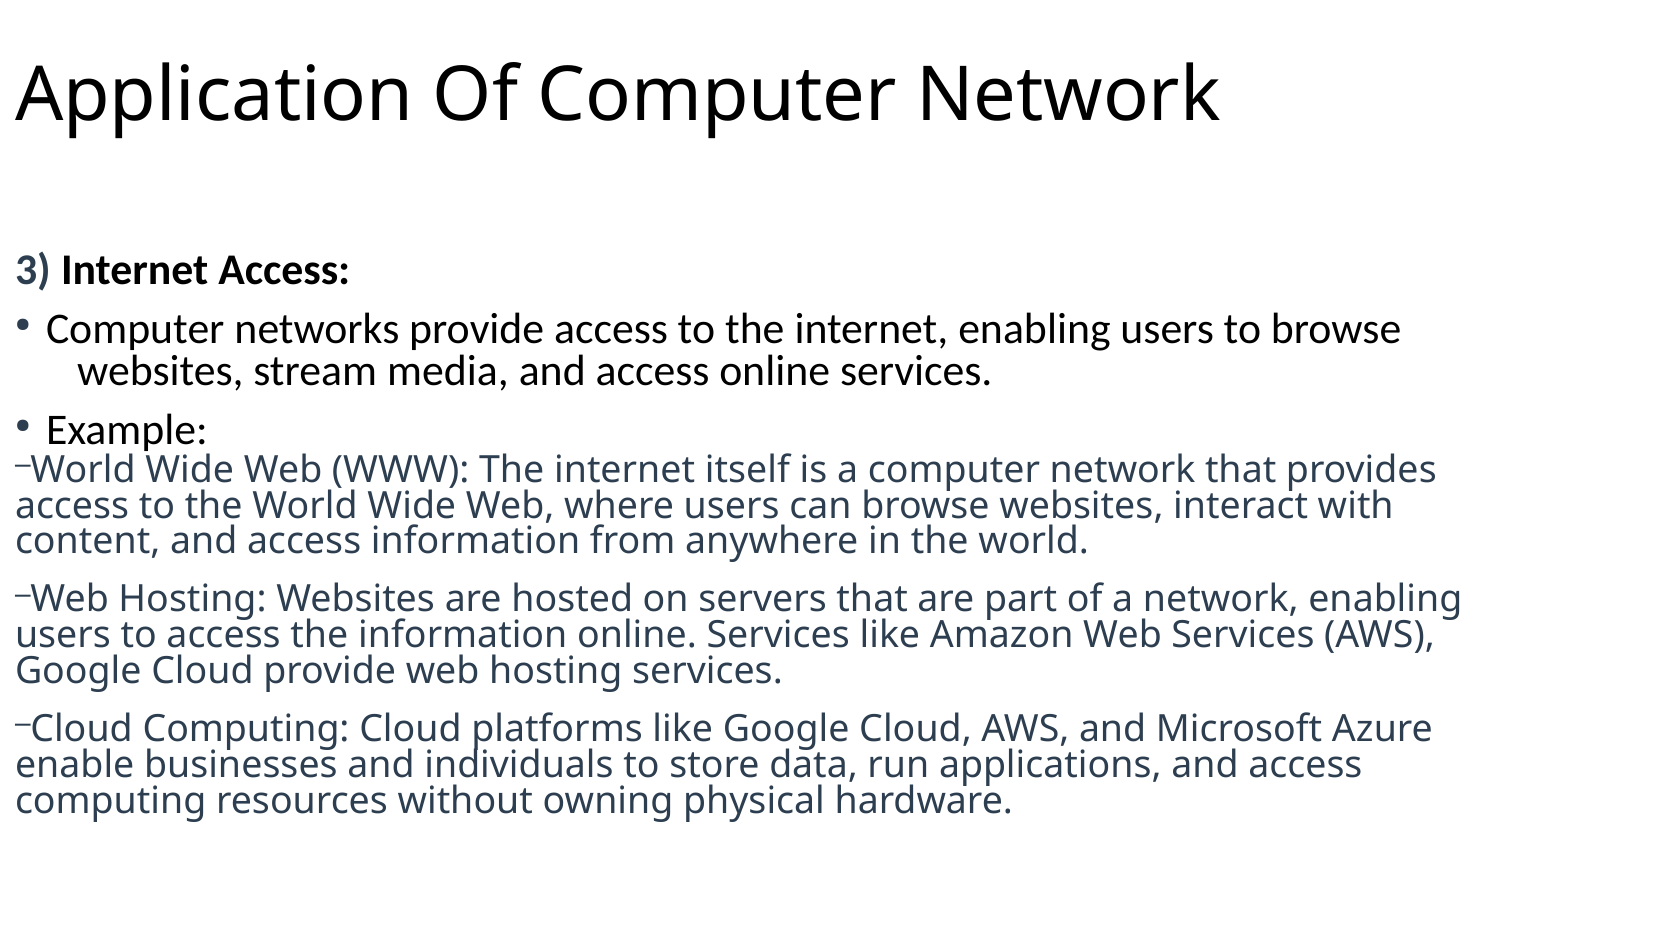

# Application Of Computer Network
 Internet Access:
Computer networks provide access to the internet, enabling users to browse websites, stream media, and access online services.
Example:
World Wide Web (WWW): The internet itself is a computer network that provides access to the World Wide Web, where users can browse websites, interact with content, and access information from anywhere in the world.
Web Hosting: Websites are hosted on servers that are part of a network, enabling users to access the information online. Services like Amazon Web Services (AWS), Google Cloud provide web hosting services.
Cloud Computing: Cloud platforms like Google Cloud, AWS, and Microsoft Azure enable businesses and individuals to store data, run applications, and access computing resources without owning physical hardware.